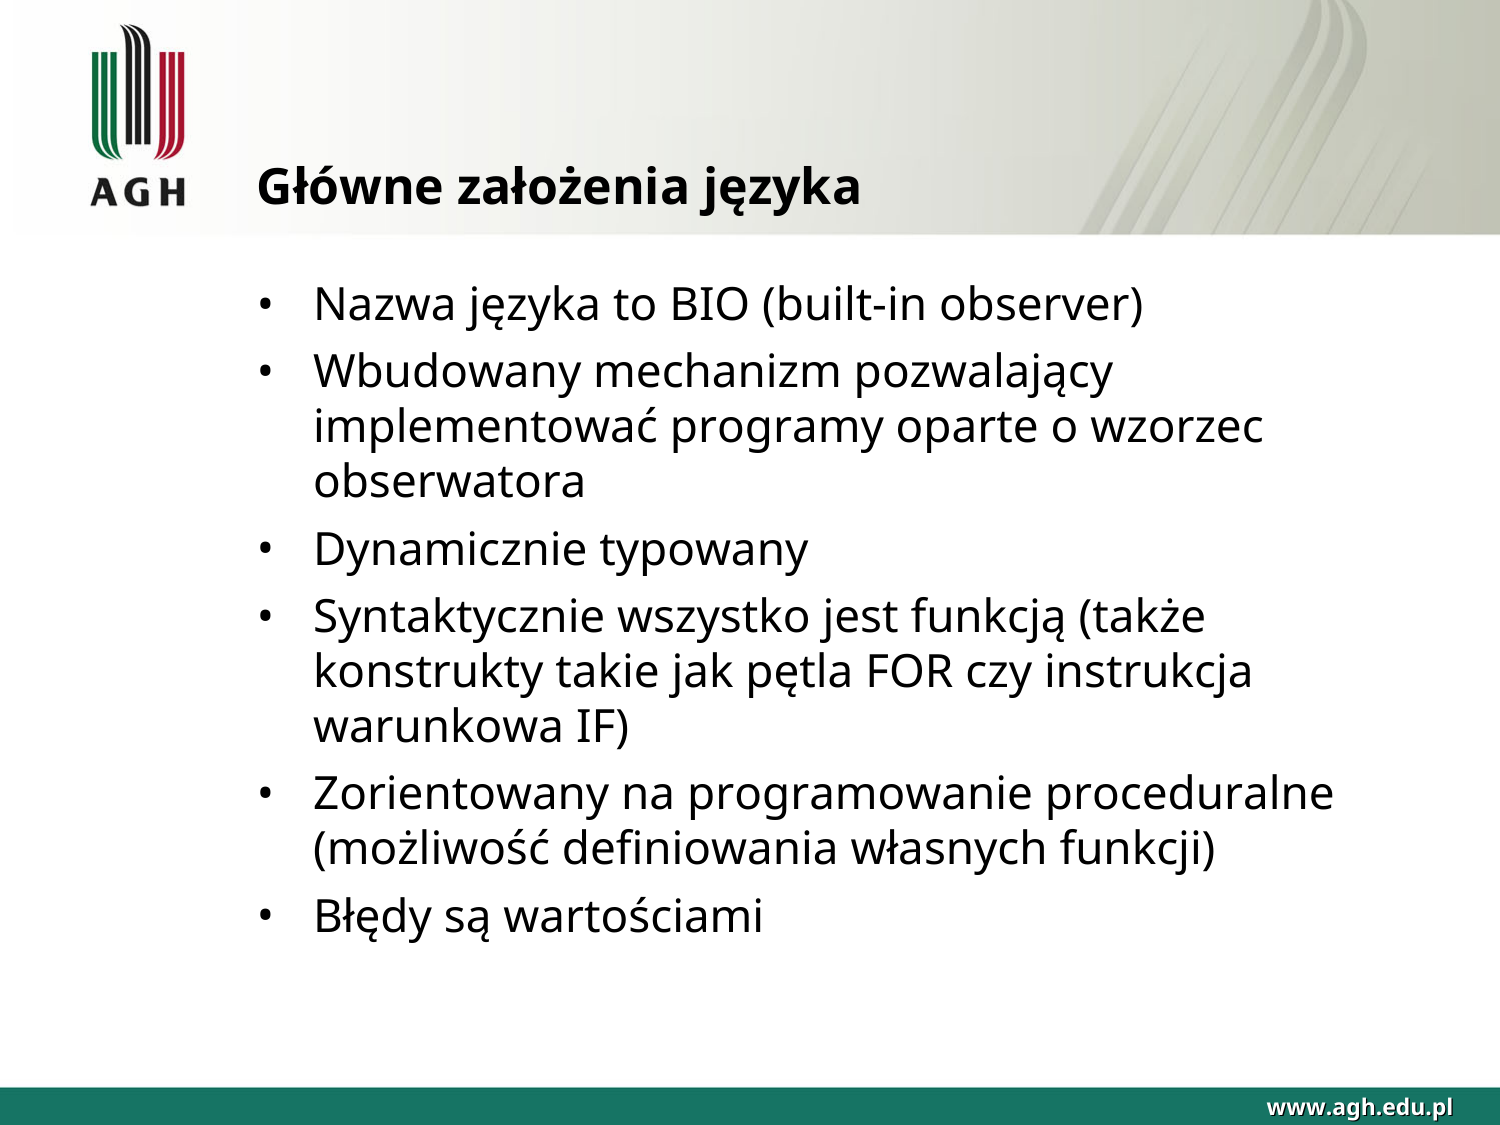

# Główne założenia języka
Nazwa języka to BIO (built-in observer)
Wbudowany mechanizm pozwalający implementować programy oparte o wzorzec obserwatora
Dynamicznie typowany
Syntaktycznie wszystko jest funkcją (także konstrukty takie jak pętla FOR czy instrukcja warunkowa IF)
Zorientowany na programowanie proceduralne (możliwość definiowania własnych funkcji)
Błędy są wartościami
www.agh.edu.pl